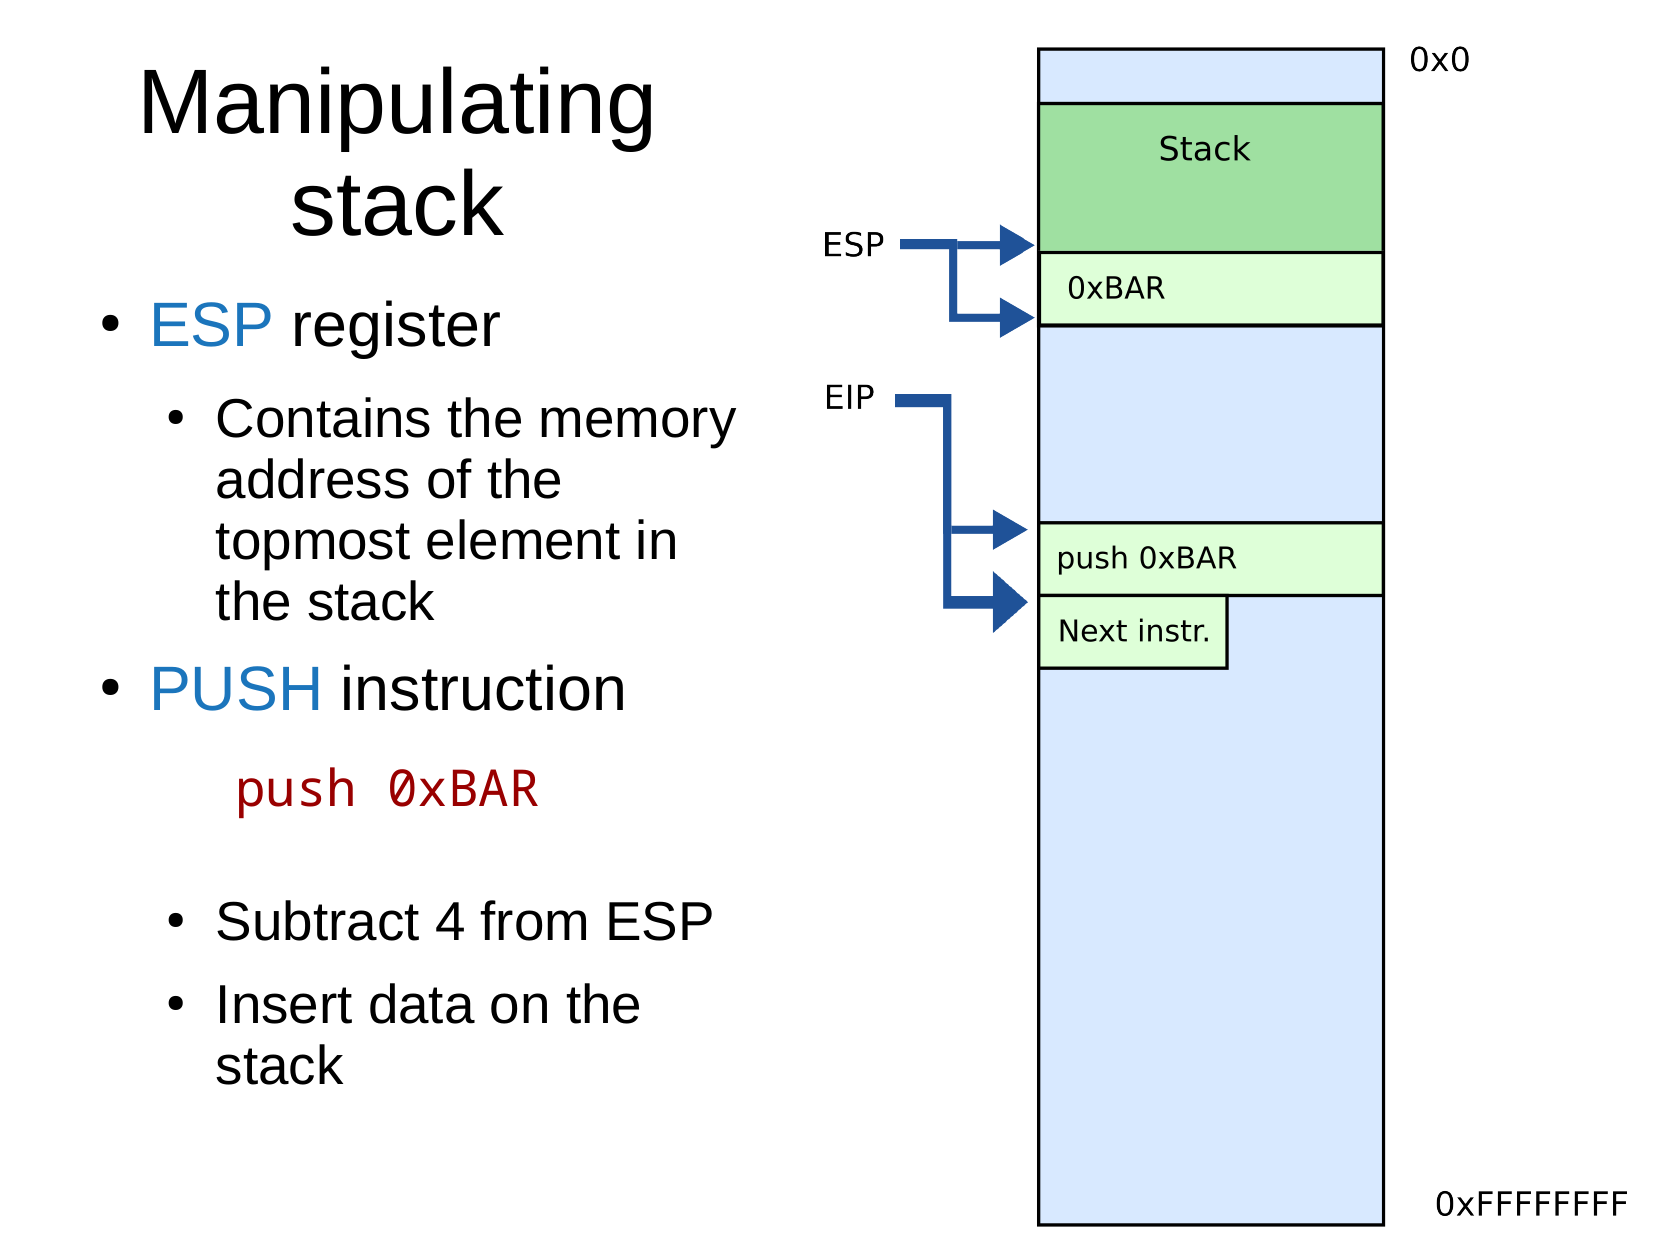

# Manipulating stack
ESP register
Contains the memory address of the topmost element in the stack
PUSH instruction
 push 0xBAR
Subtract 4 from ESP
Insert data on the stack